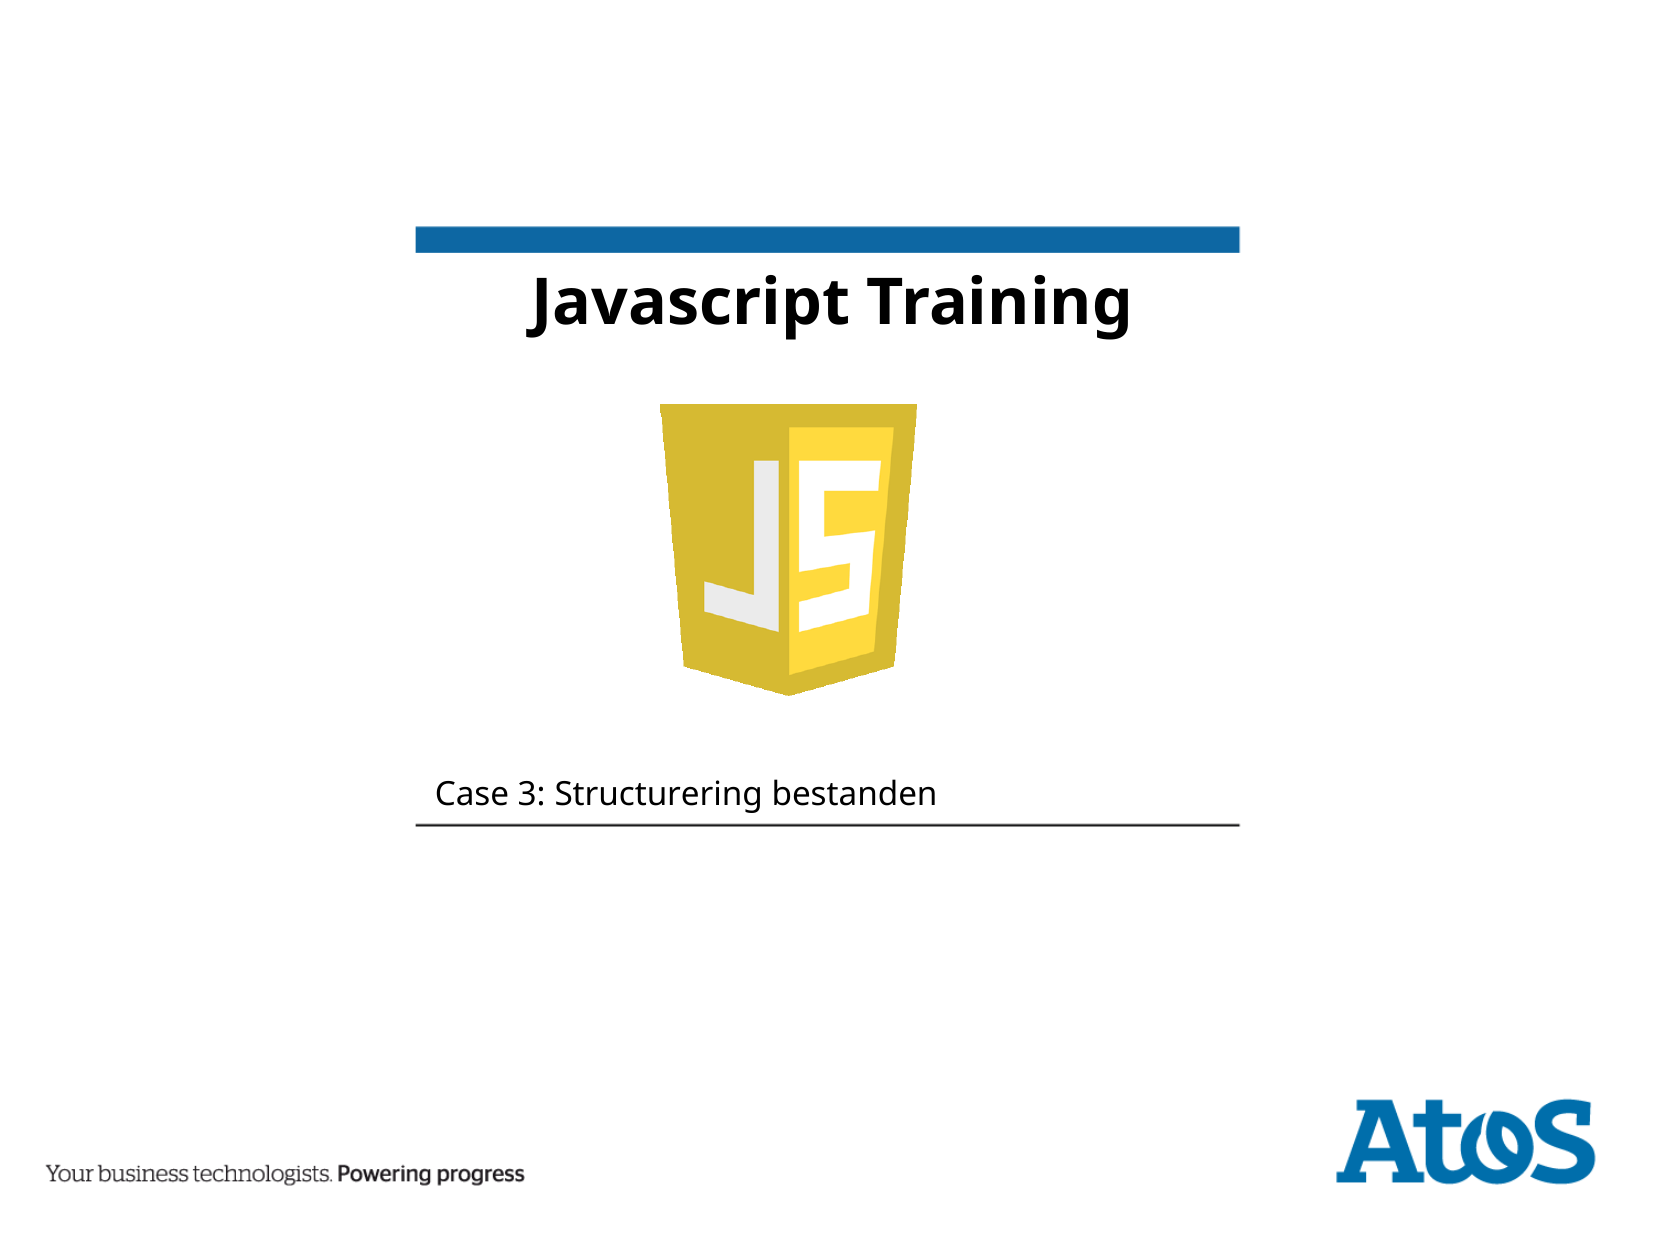

# Javascript Training
Case 3: Structurering bestanden